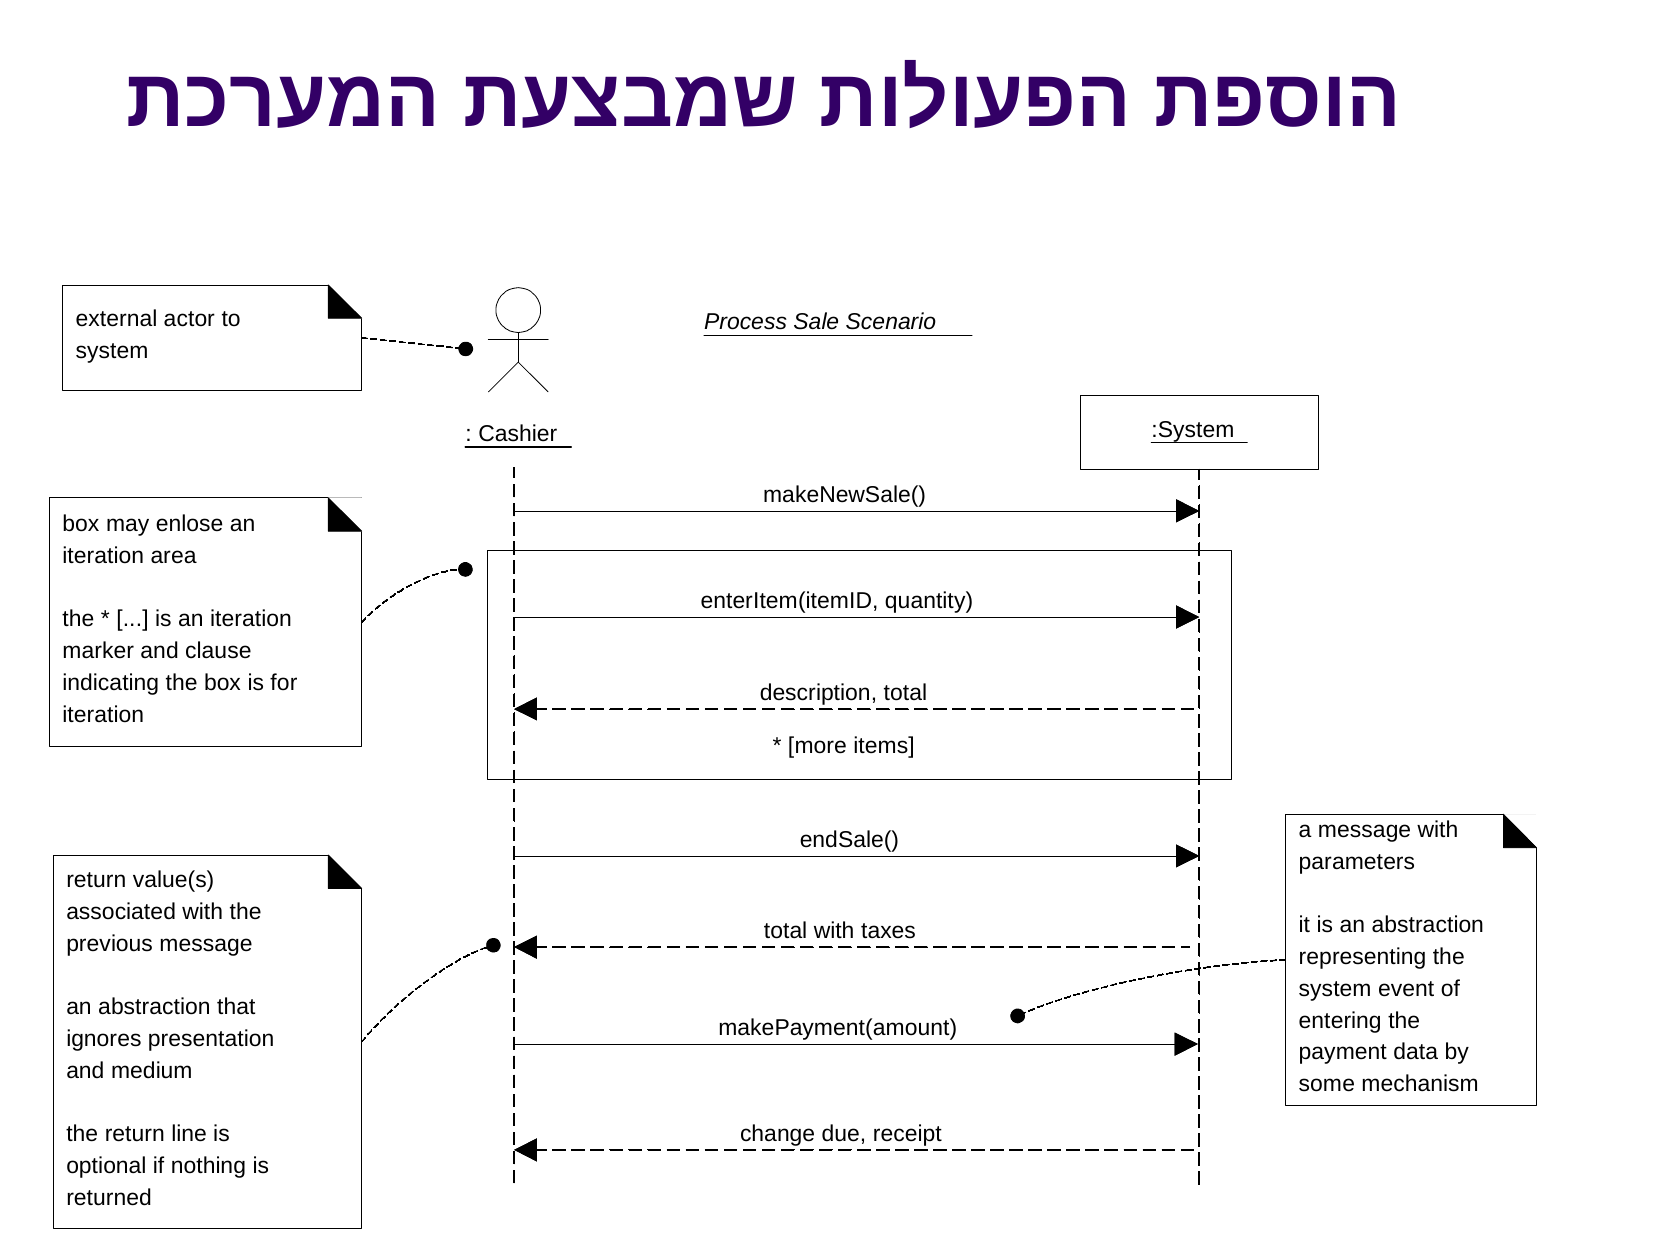

# הוספת הפעולות שמבצעת המערכת
external actor to
Process Sale Scenario
system
:System
: Cashier
makeNewSale()
box may enlose an
iteration area
enterItem(itemID, quantity)
the * [...] is an iteration
marker and clause
indicating the box is for
description, total
iteration
* [more items]
a message with
endSale()
parameters
return value(s)
associated with the
it is an abstraction
total with taxes
previous message
representing the
system event of
an abstraction that
entering the
makePayment(amount)
ignores presentation
payment data by
and medium
some mechanism
change due, receipt
the return line is
optional if nothing is
returned